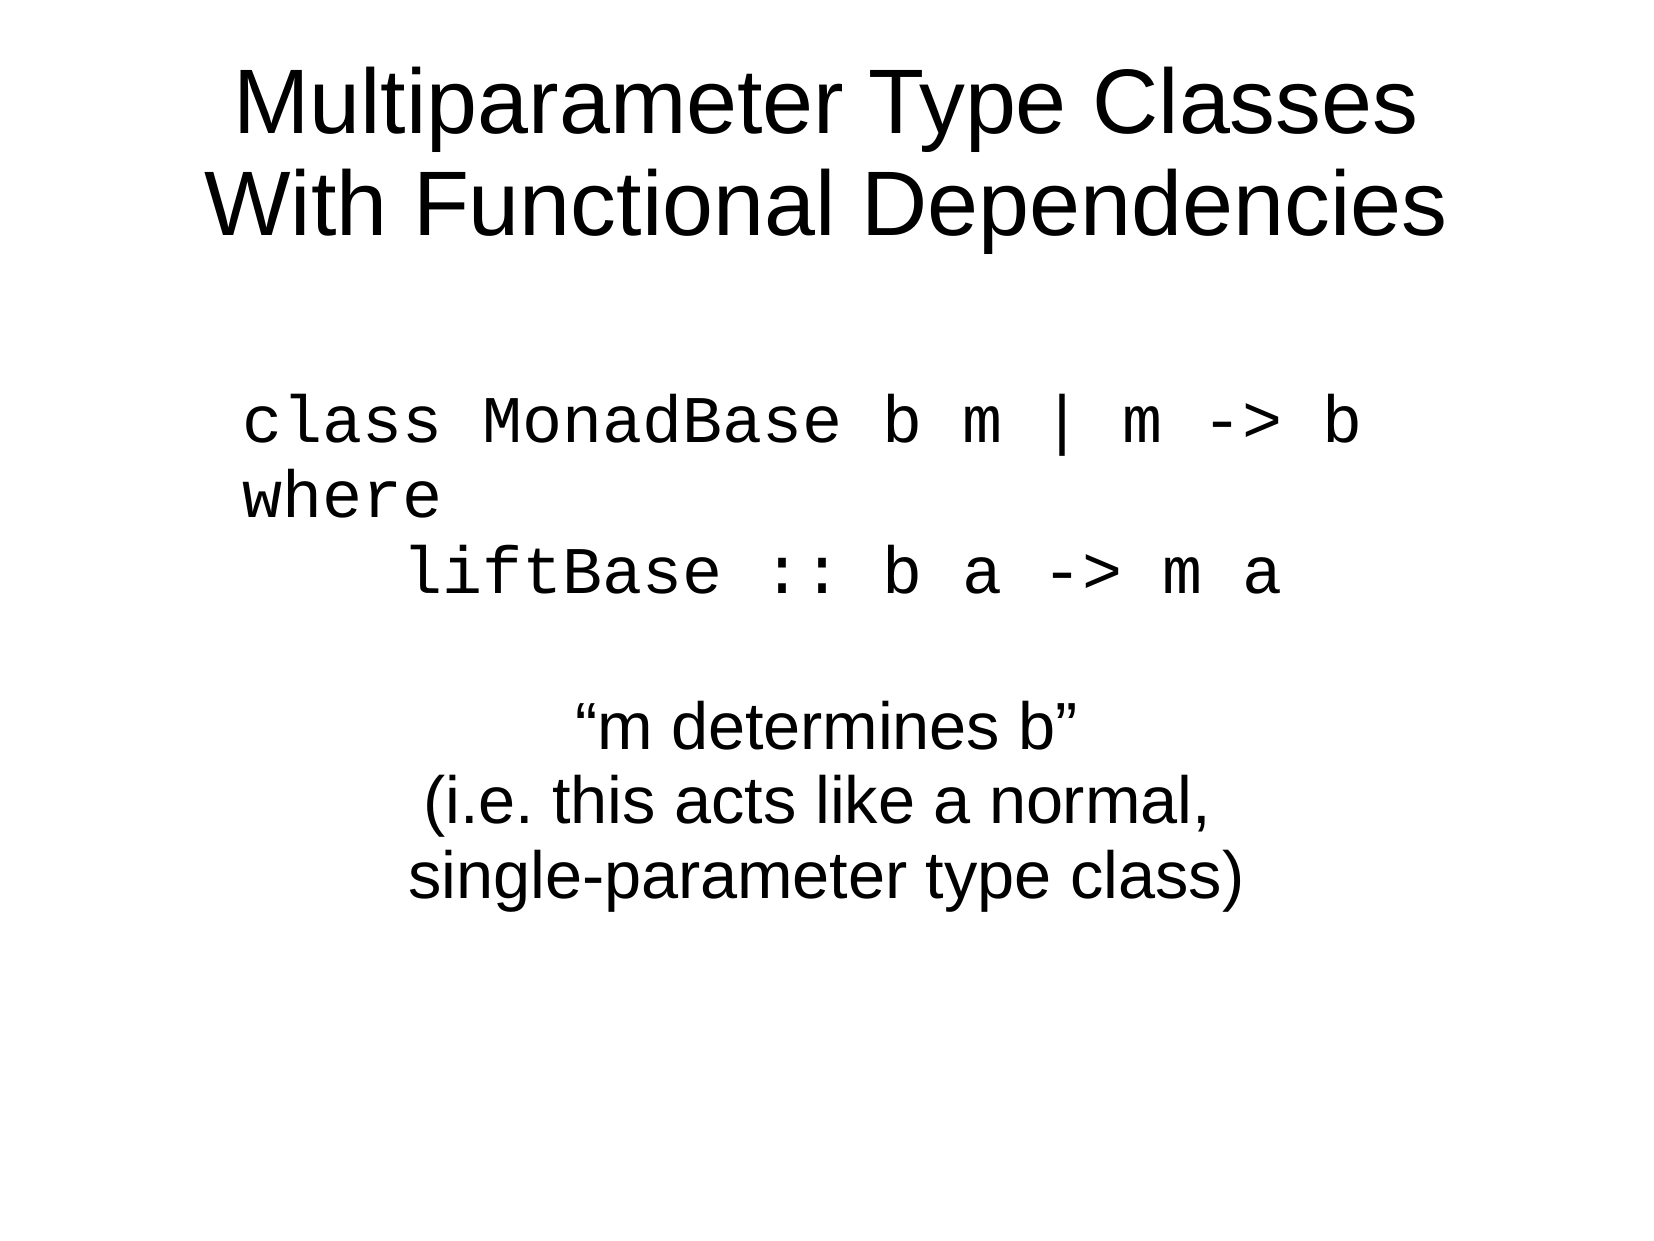

# Multiparameter Type Classes With Functional Dependencies
 class MonadBase b m | m -> b
 where
 liftBase :: b a -> m a
“m determines b”
(i.e. this acts like a normal,
single-parameter type class)